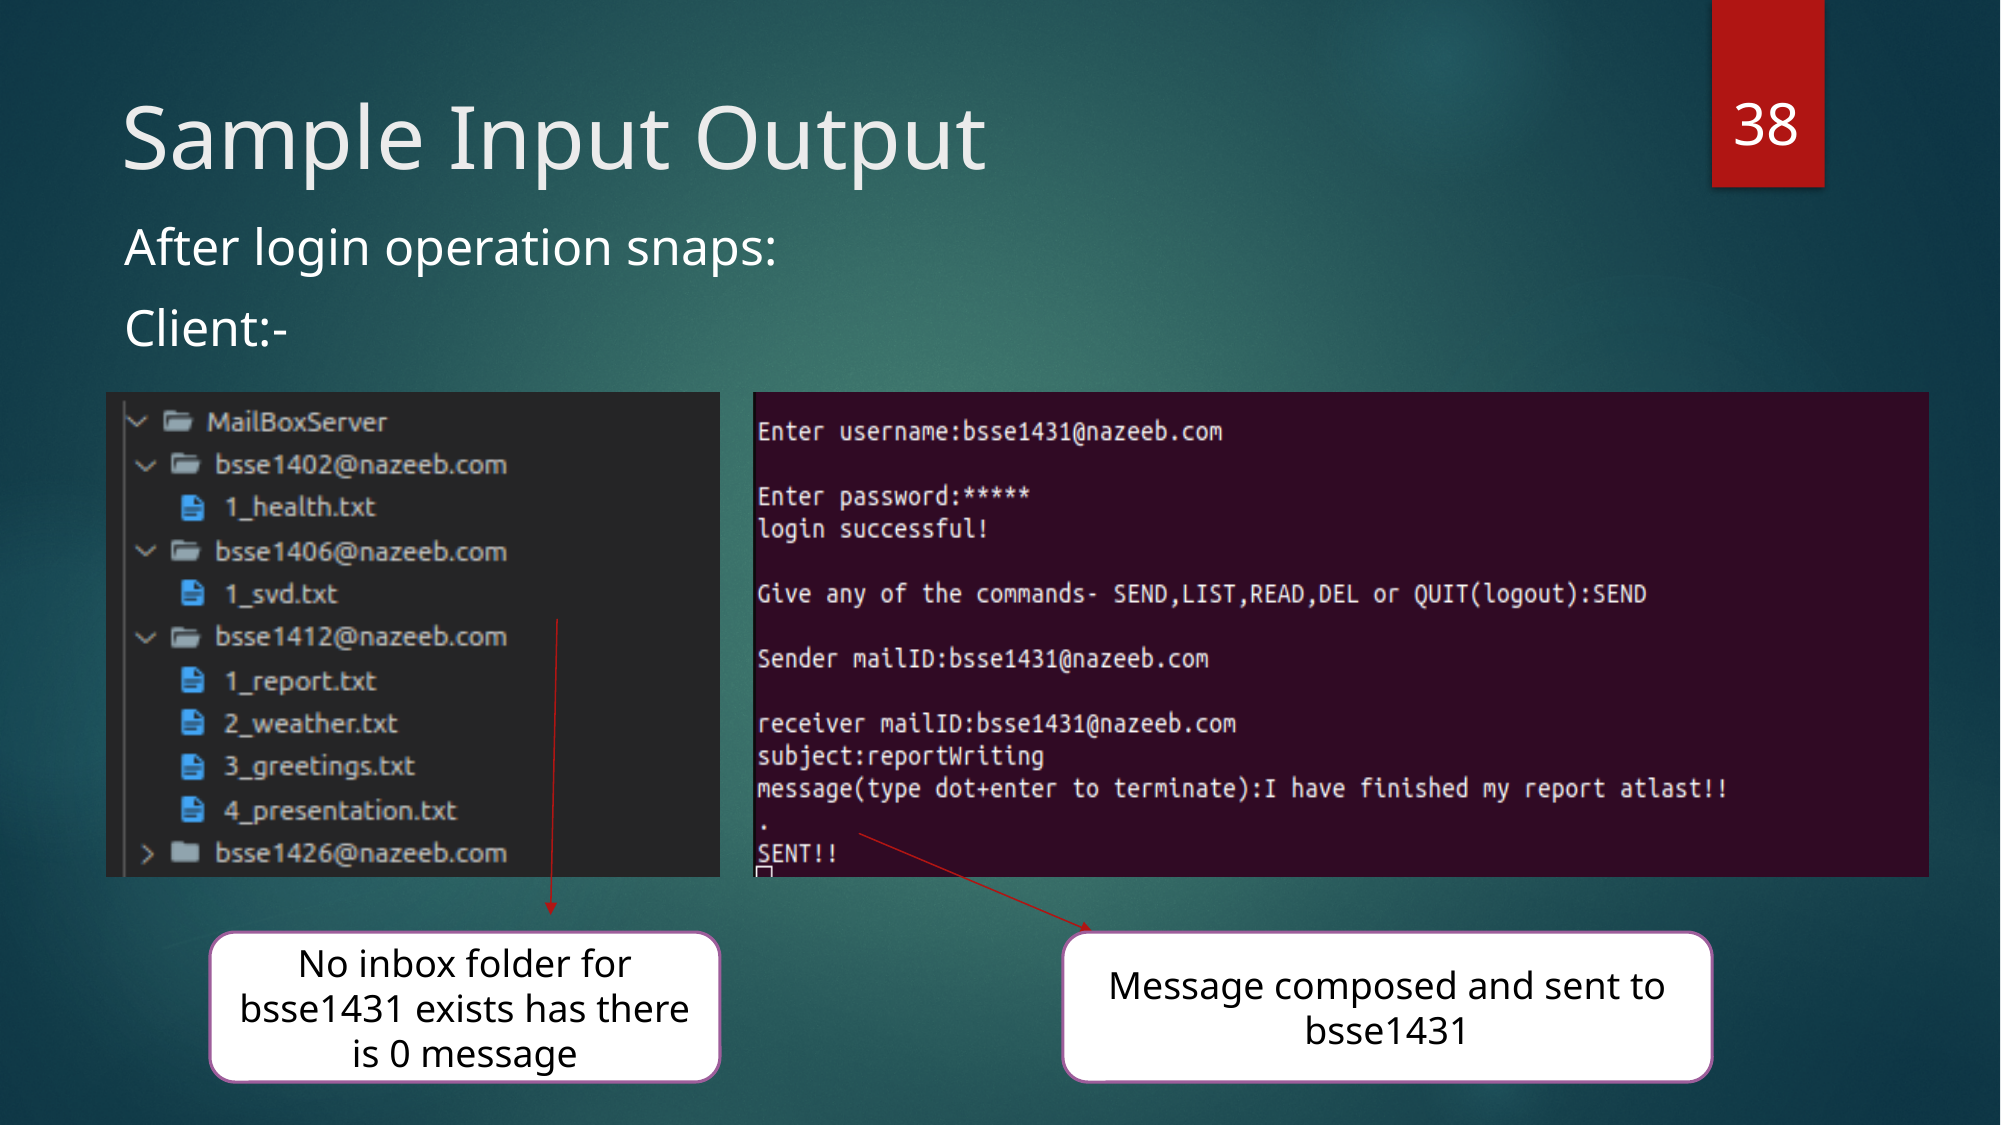

38
# Sample Input Output
After login operation snaps:
Client:-
No inbox folder for bsse1431 exists has there is 0 message
Message composed and sent to bsse1431